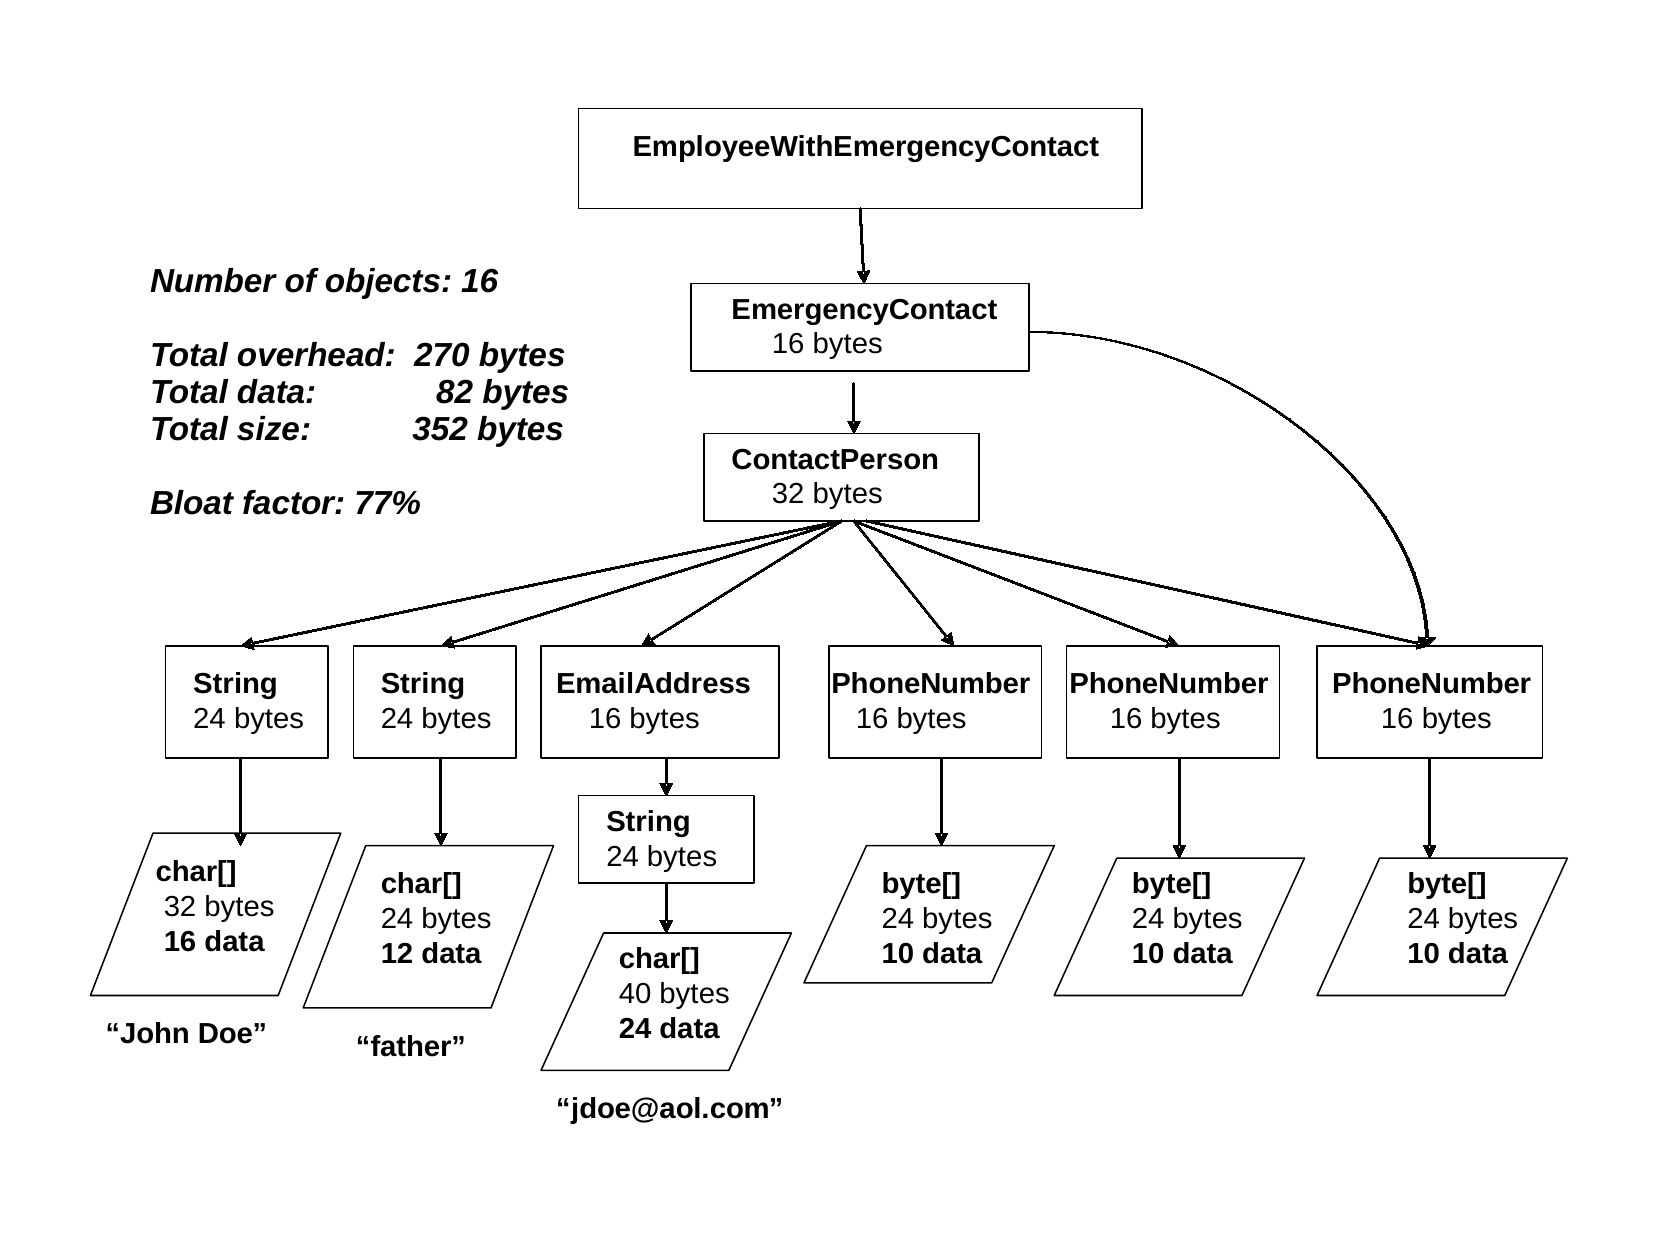

EmployeeWithEmergencyContact
Number of objects: 16
Total overhead: 270 bytes
Total data: 82 bytes
Total size: 352 bytes
Bloat factor: 77%
EmergencyContact
16 bytes
ContactPerson
32 bytes
String
String
EmailAddress
PhoneNumber
PhoneNumber
PhoneNumber
24 bytes
24 bytes
16 bytes
16 bytes
16 bytes
16 bytes
String
24 bytes
char[]
char[]
byte[]
byte[]
byte[]
32 bytes
24 bytes
24 bytes
24 bytes
24 bytes
16 data
12 data
10 data
10 data
10 data
char[]
40 bytes
24 data
“
John Doe
”
“
father
”
“
jdoe@aol.com
”